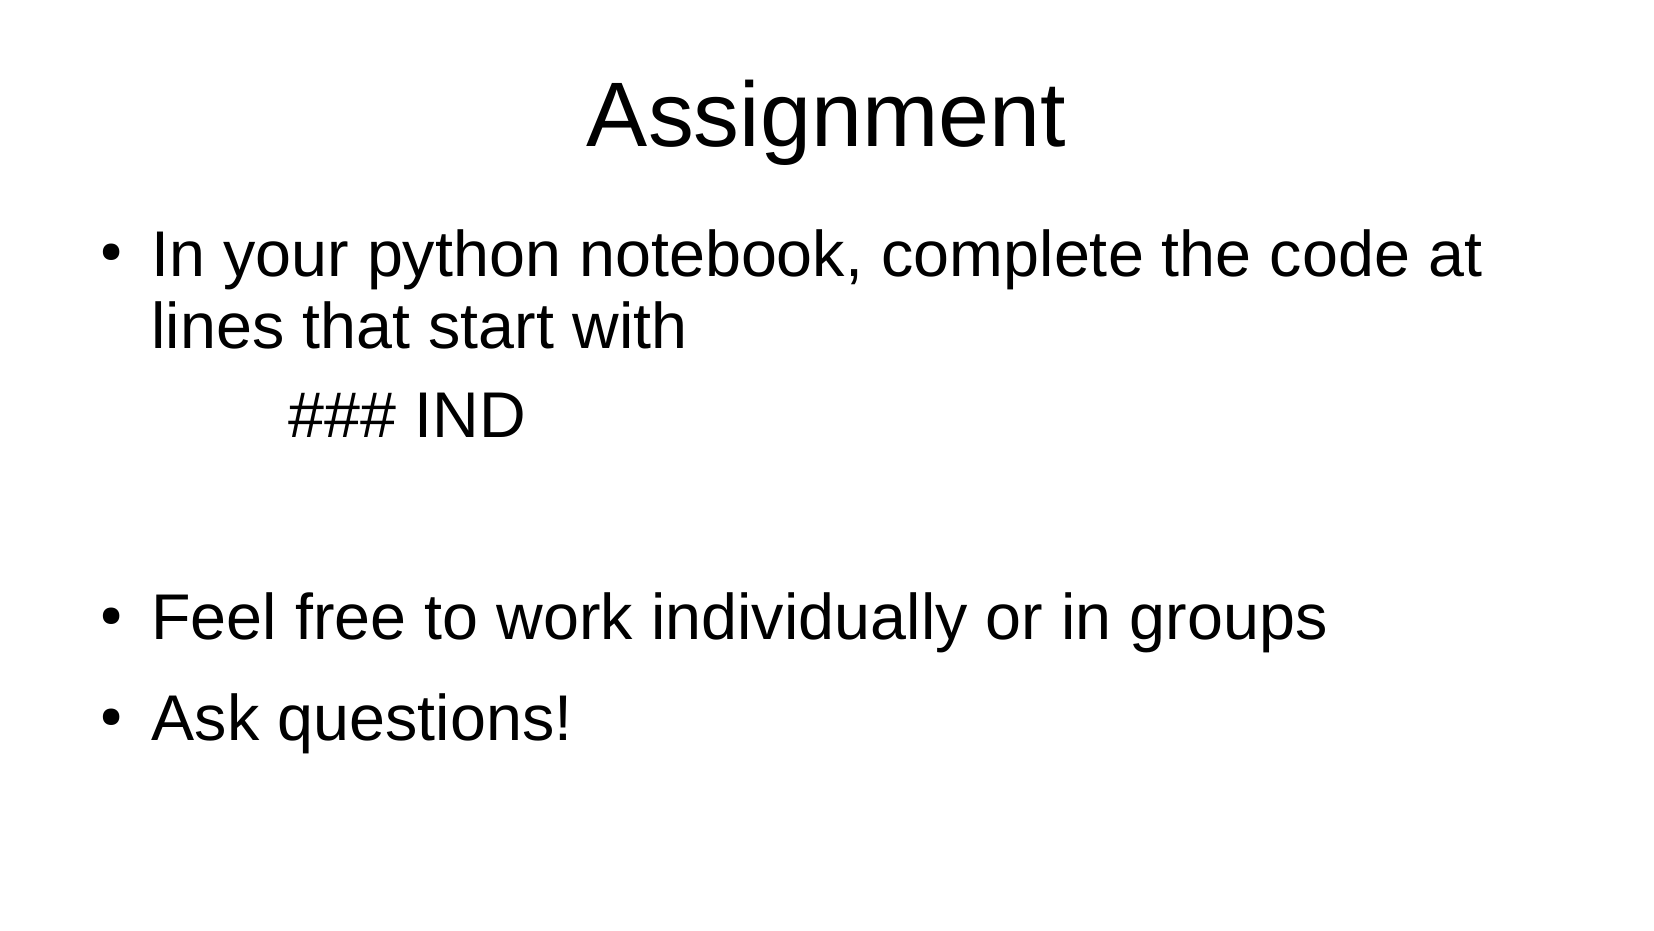

# Assignment
In your python notebook, complete the code at lines that start with
### IND
Feel free to work individually or in groups
Ask questions!